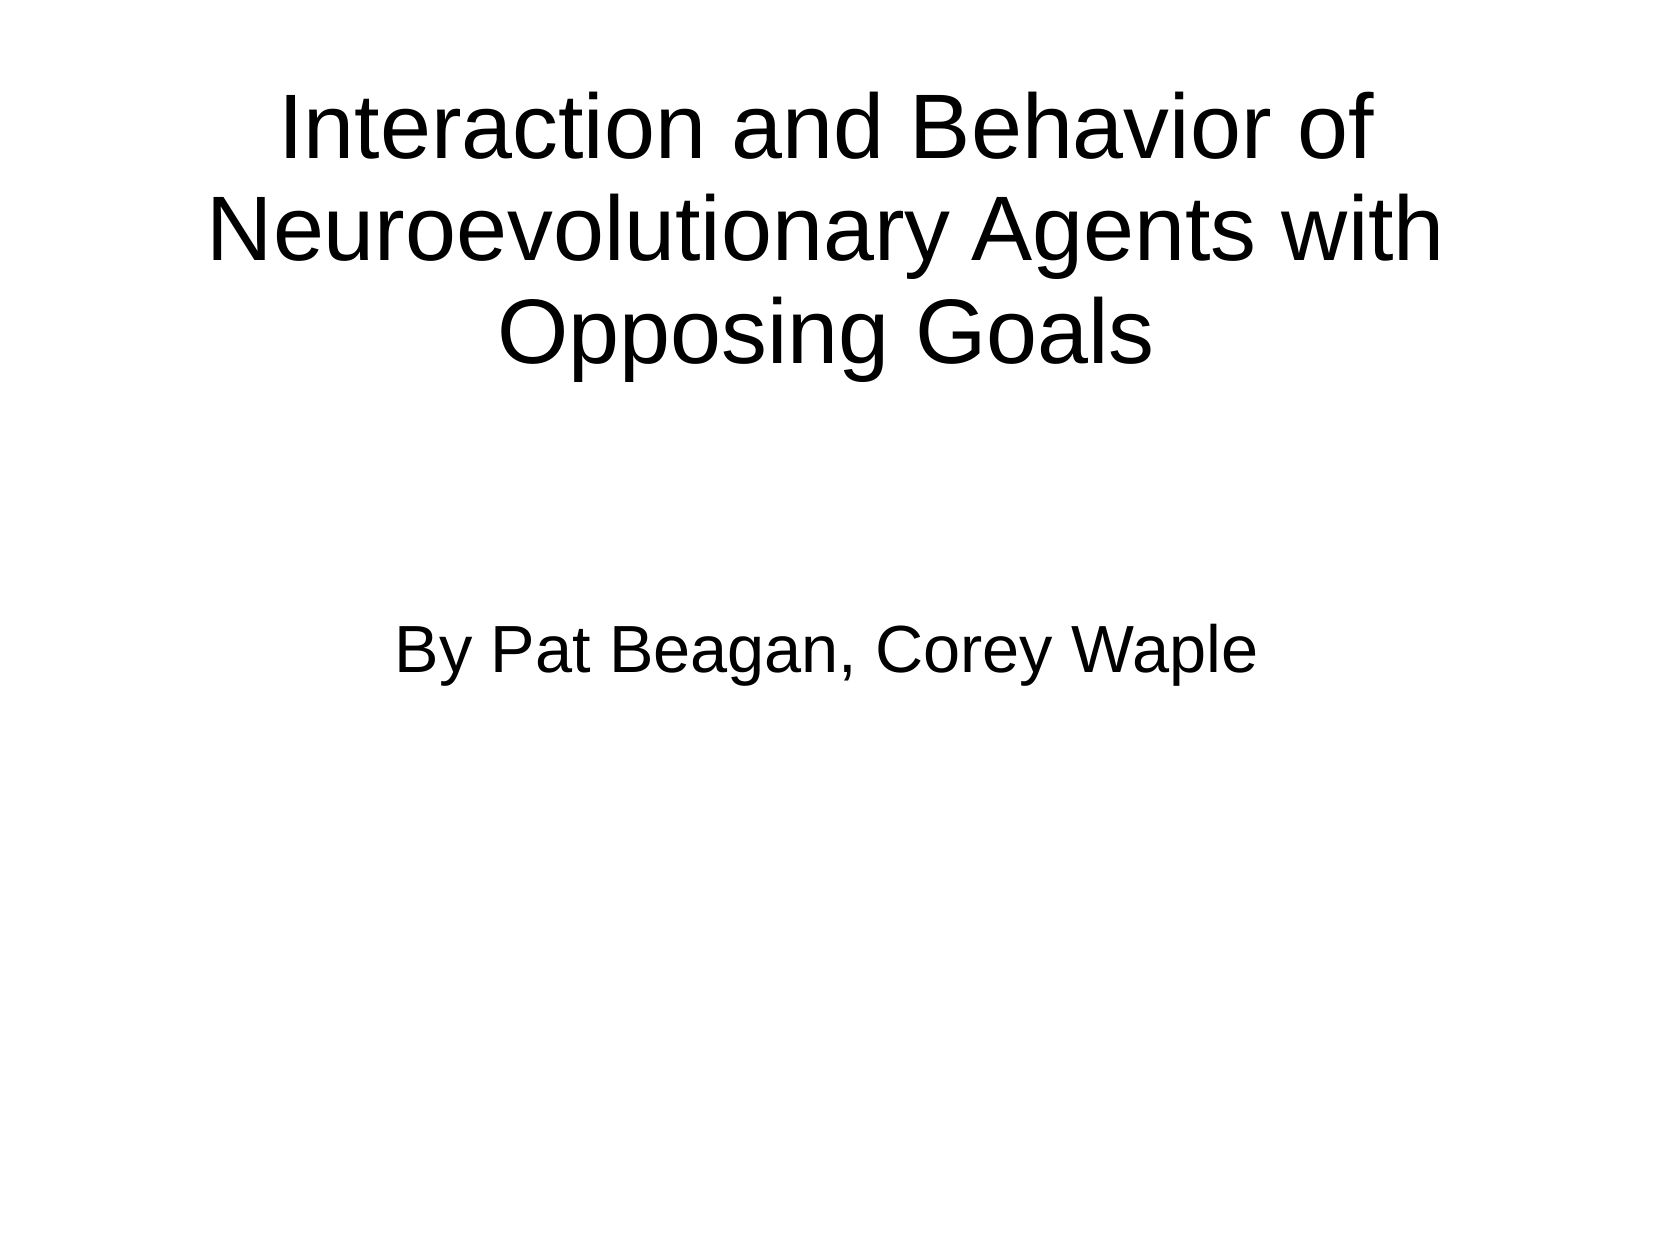

# Interaction and Behavior of Neuroevolutionary Agents with Opposing Goals
By Pat Beagan, Corey Waple